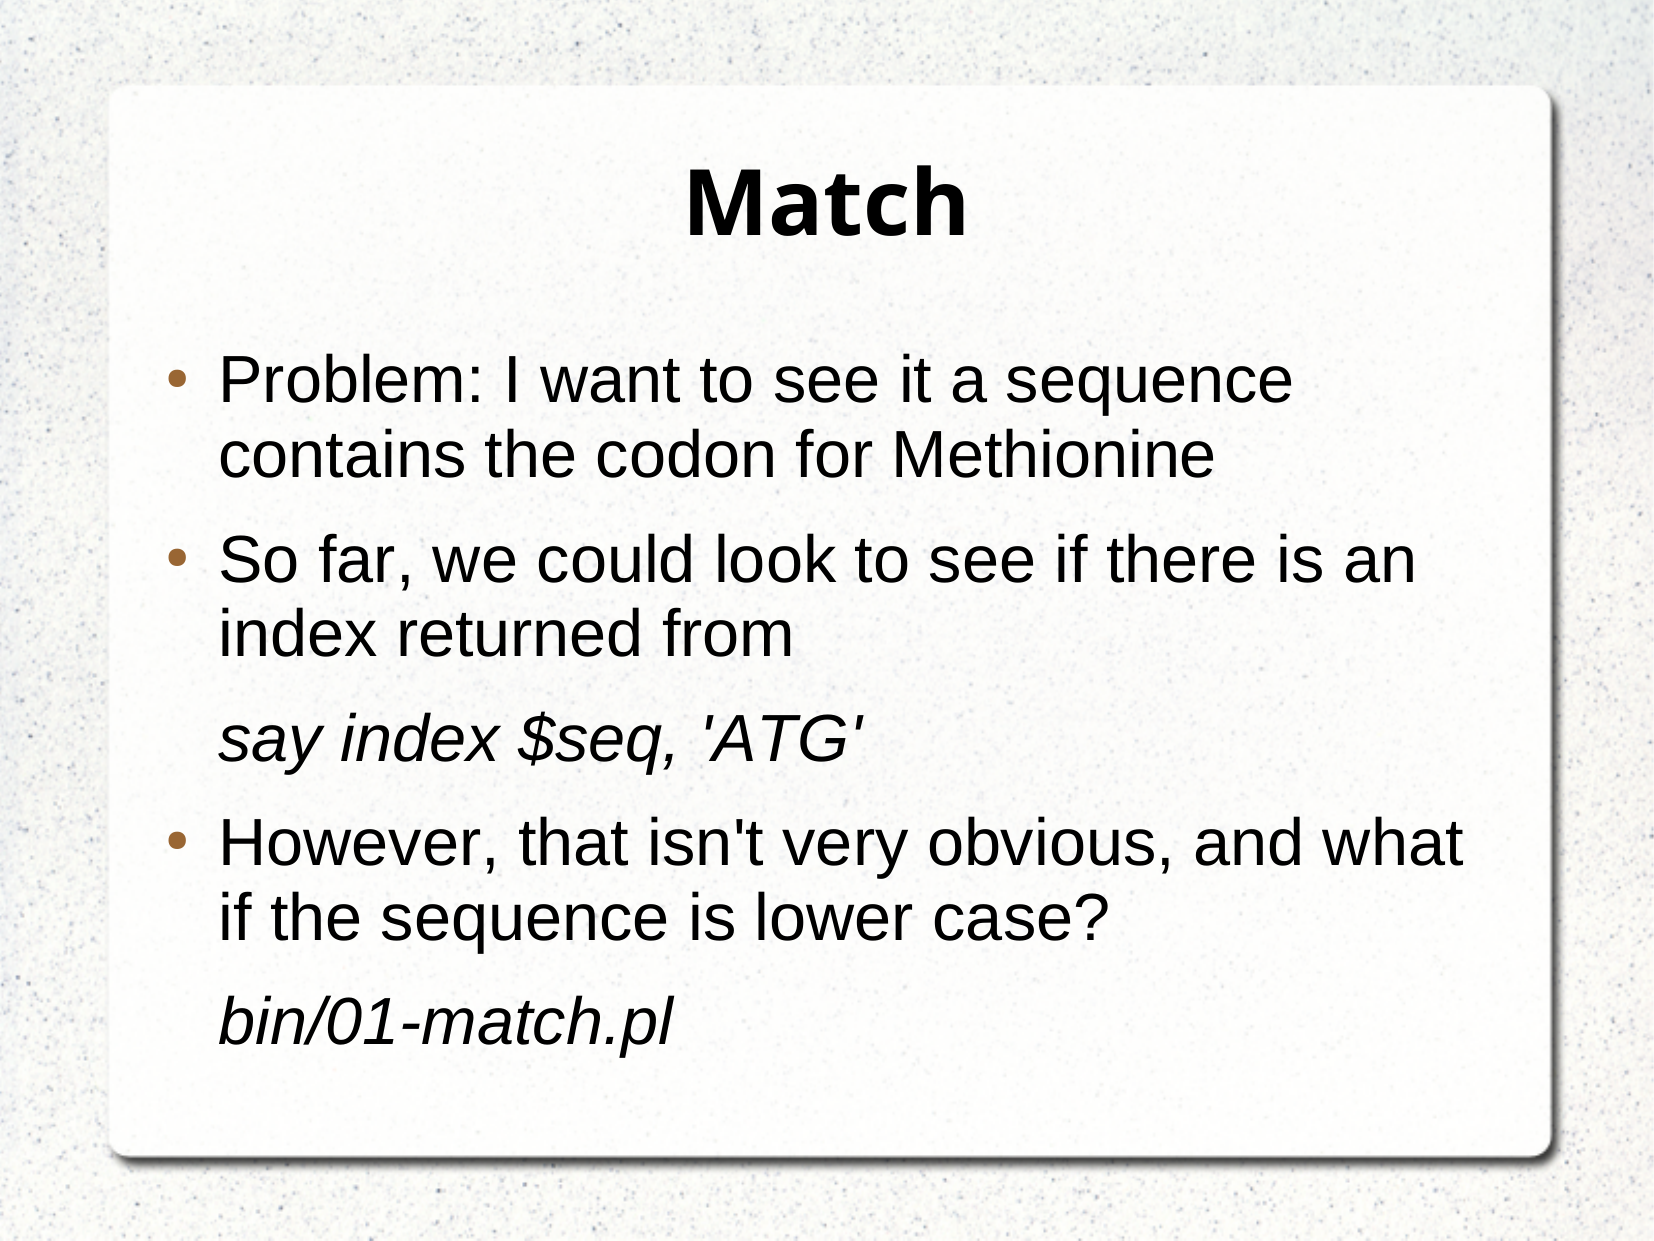

# Match
Problem: I want to see it a sequence contains the codon for Methionine
So far, we could look to see if there is an index returned from
say index $seq, 'ATG'
However, that isn't very obvious, and what if the sequence is lower case?
bin/01-match.pl